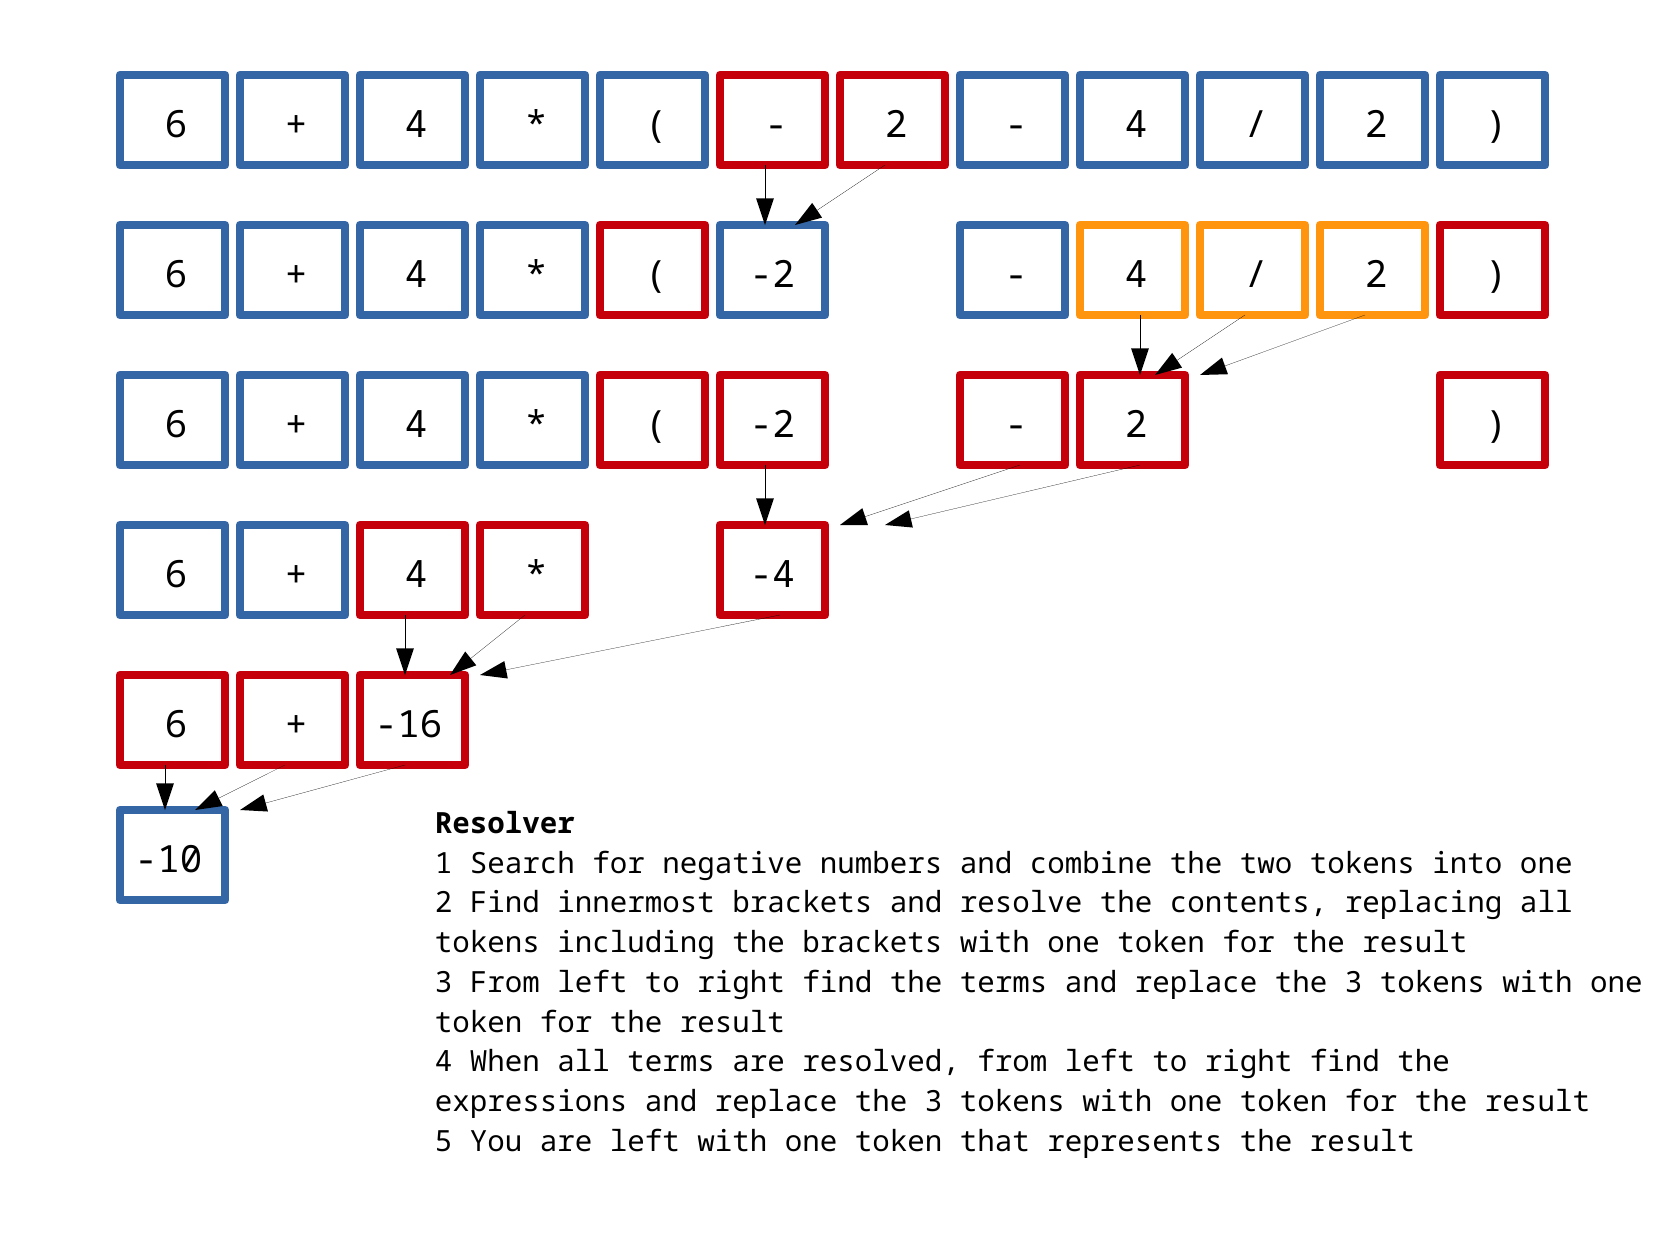

6
+
4
*
(
-
2
-
4
/
2
)
6
+
4
*
(
-2
-
4
/
2
)
6
+
4
*
(
-2
-
2
)
6
+
4
*
-4
6
+
-16
Resolver
1 Search for negative numbers and combine the two tokens into one
2 Find innermost brackets and resolve the contents, replacing all tokens including the brackets with one token for the result
3 From left to right find the terms and replace the 3 tokens with one token for the result
4 When all terms are resolved, from left to right find the expressions and replace the 3 tokens with one token for the result
5 You are left with one token that represents the result
-10